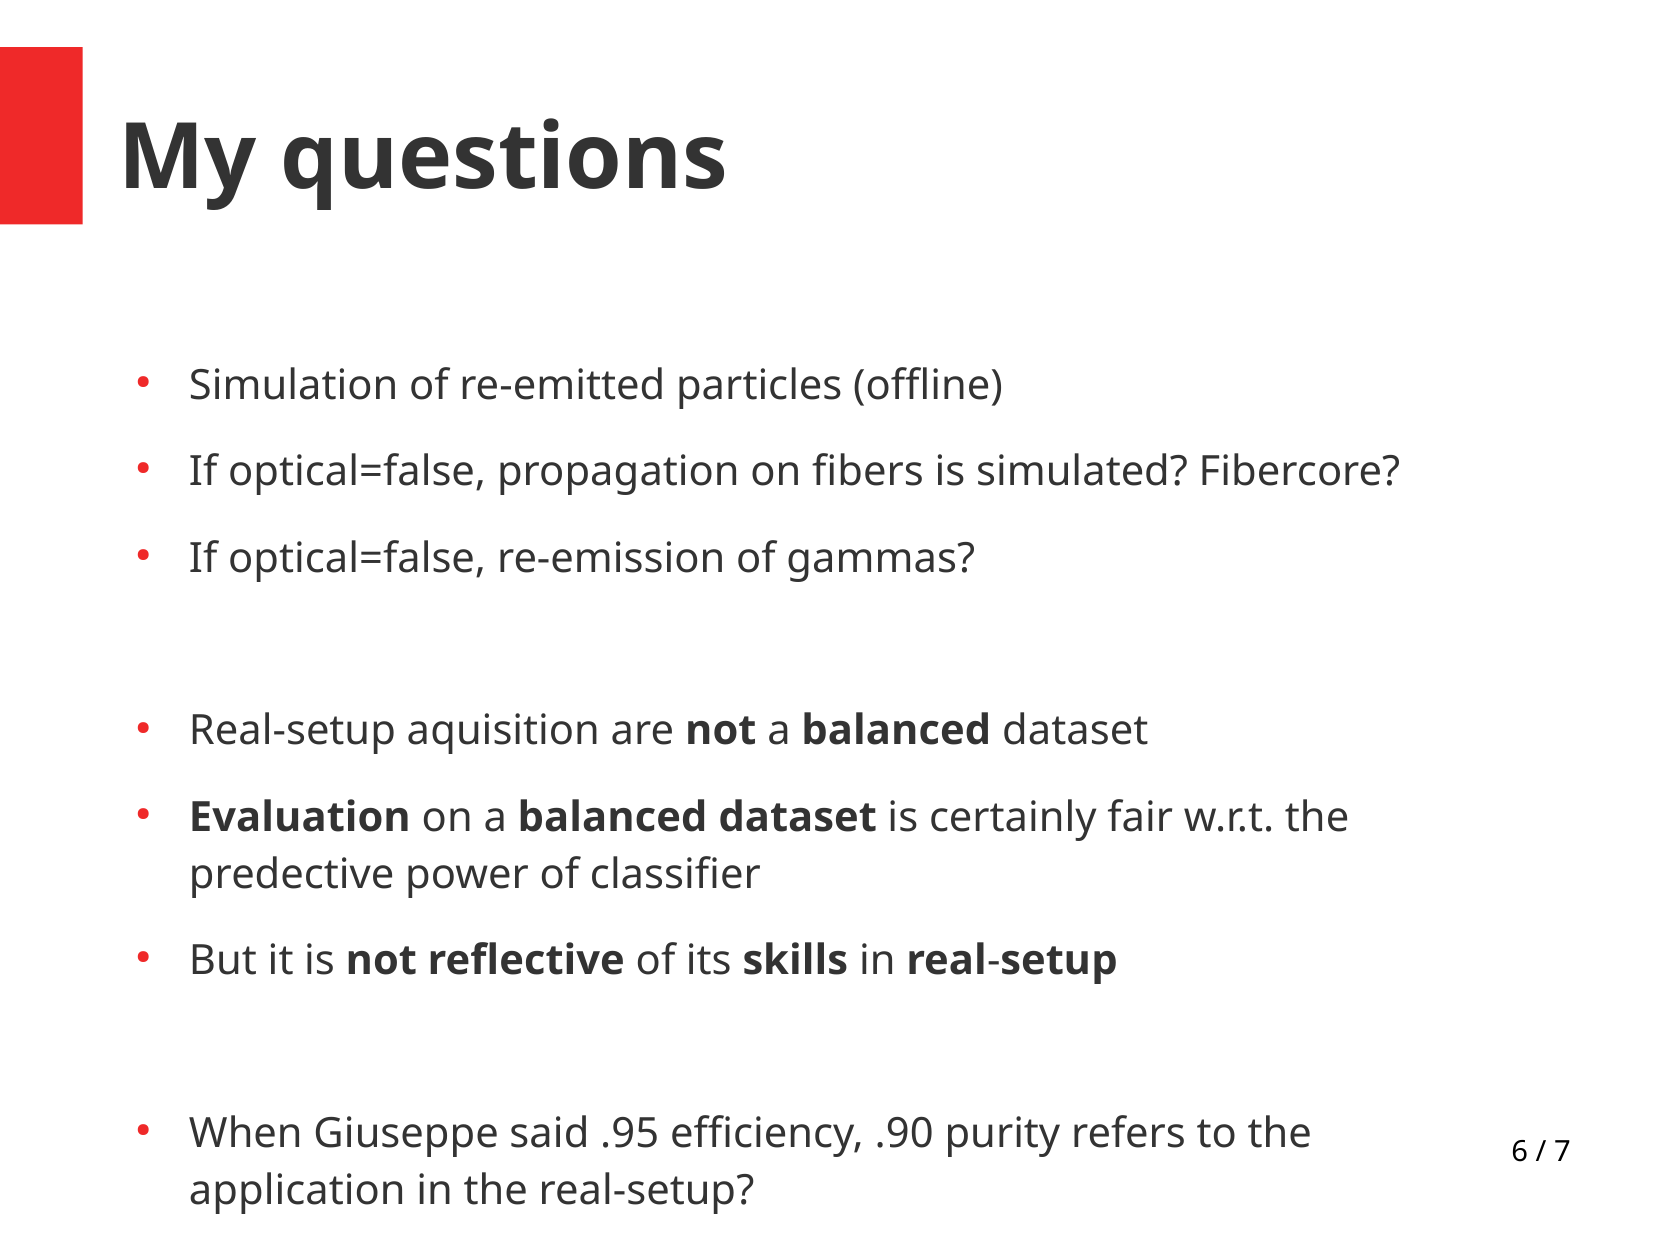

# My questions
Simulation of re-emitted particles (offline)
If optical=false, propagation on fibers is simulated? Fibercore?
If optical=false, re-emission of gammas?
Real-setup aquisition are not a balanced dataset
Evaluation on a balanced dataset is certainly fair w.r.t. the predective power of classifier
But it is not reflective of its skills in real-setup
When Giuseppe said .95 efficiency, .90 purity refers to the application in the real-setup?
6